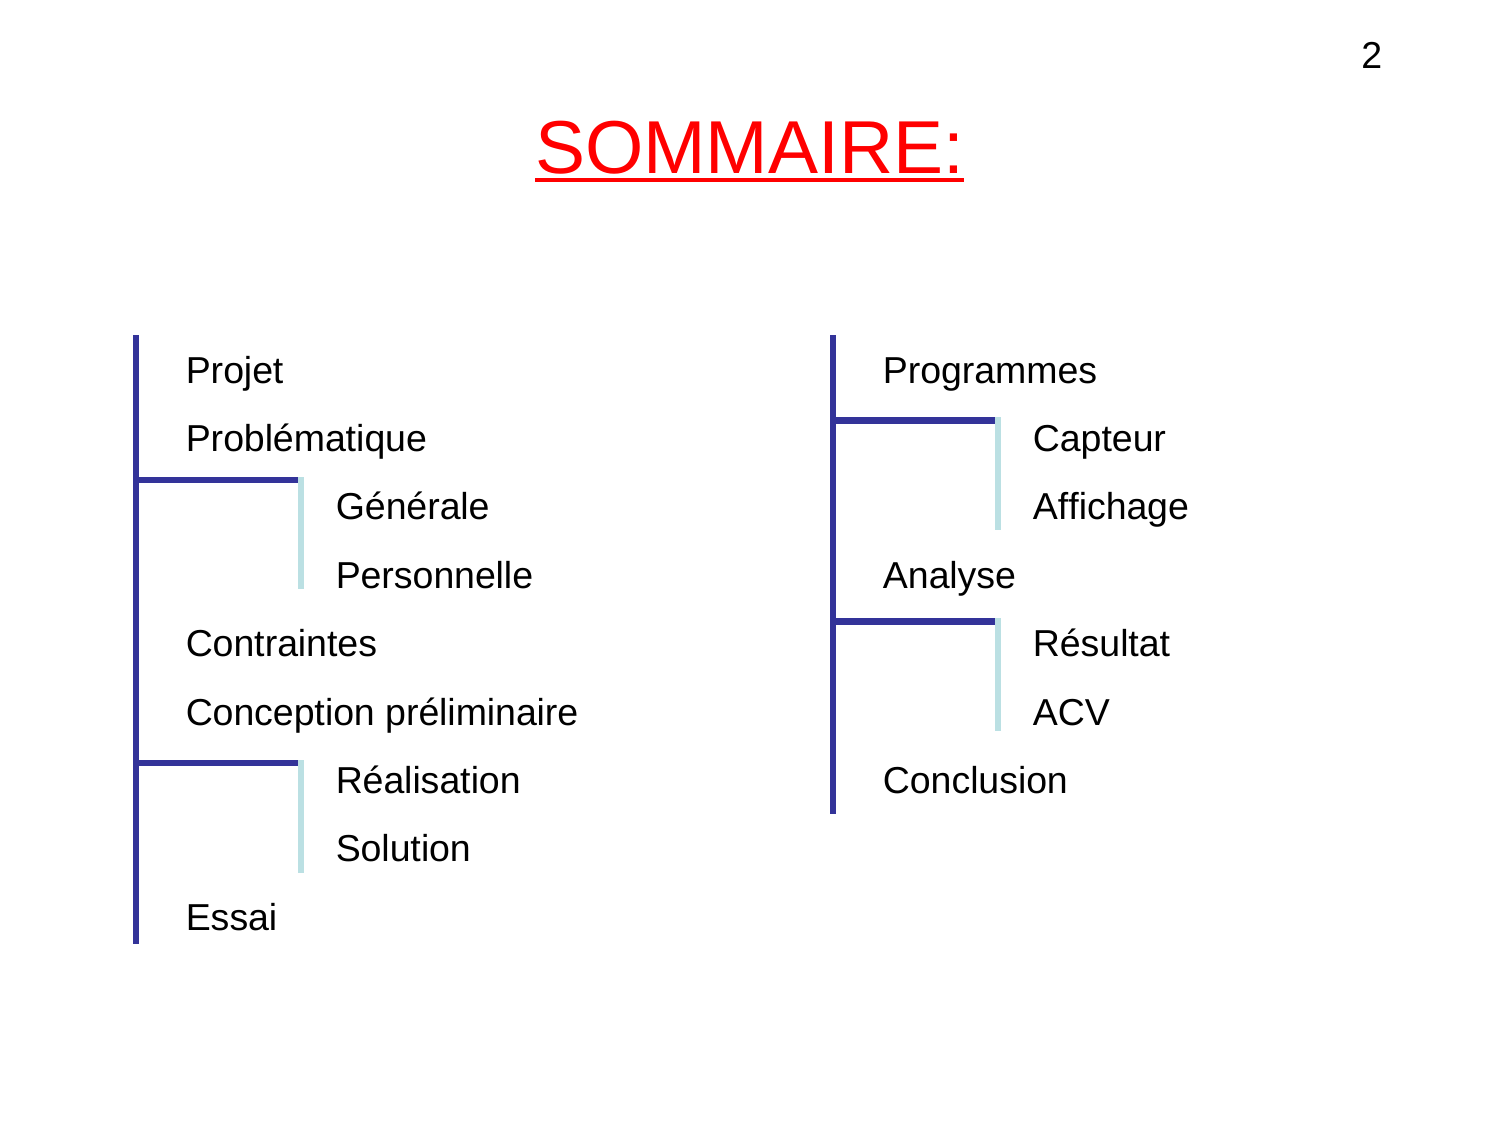

2
SOMMAIRE:
Projet
Problématique
	Générale
	Personnelle
Contraintes
Conception préliminaire
	Réalisation
	Solution
Essai
Programmes
	Capteur
	Affichage
Analyse
	Résultat
	ACV
Conclusion